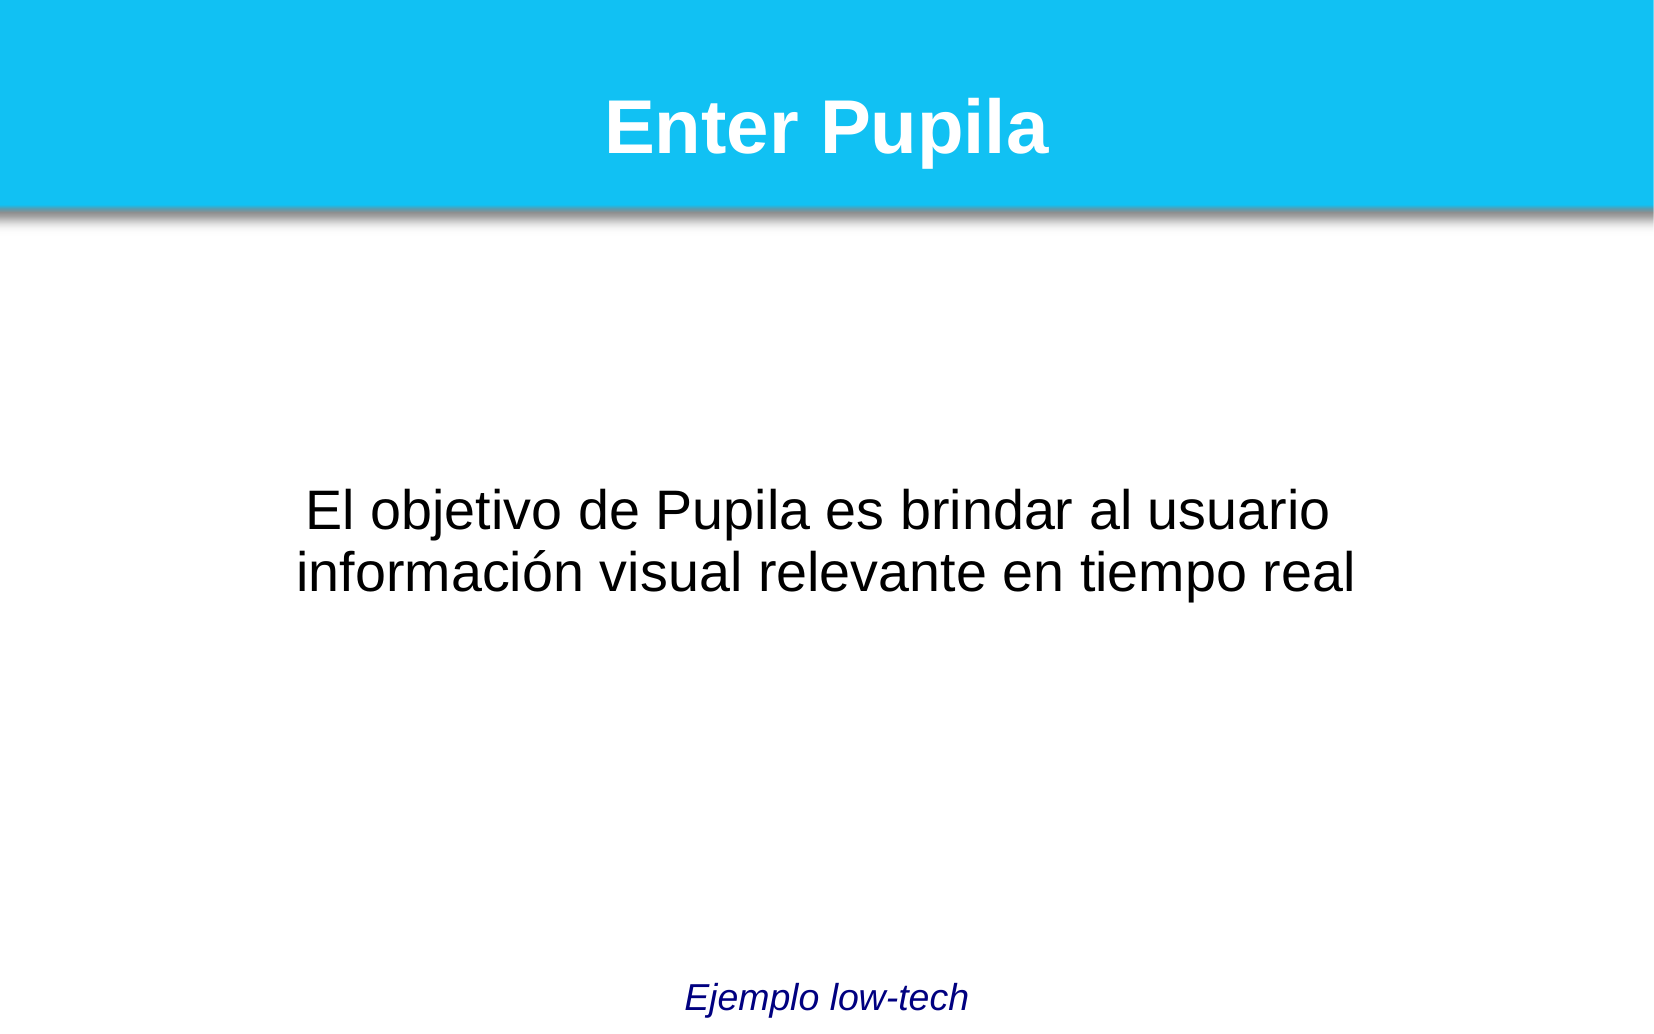

# Enter Pupila
El objetivo de Pupila es brindar al usuario
información visual relevante en tiempo real
Ejemplo low-tech